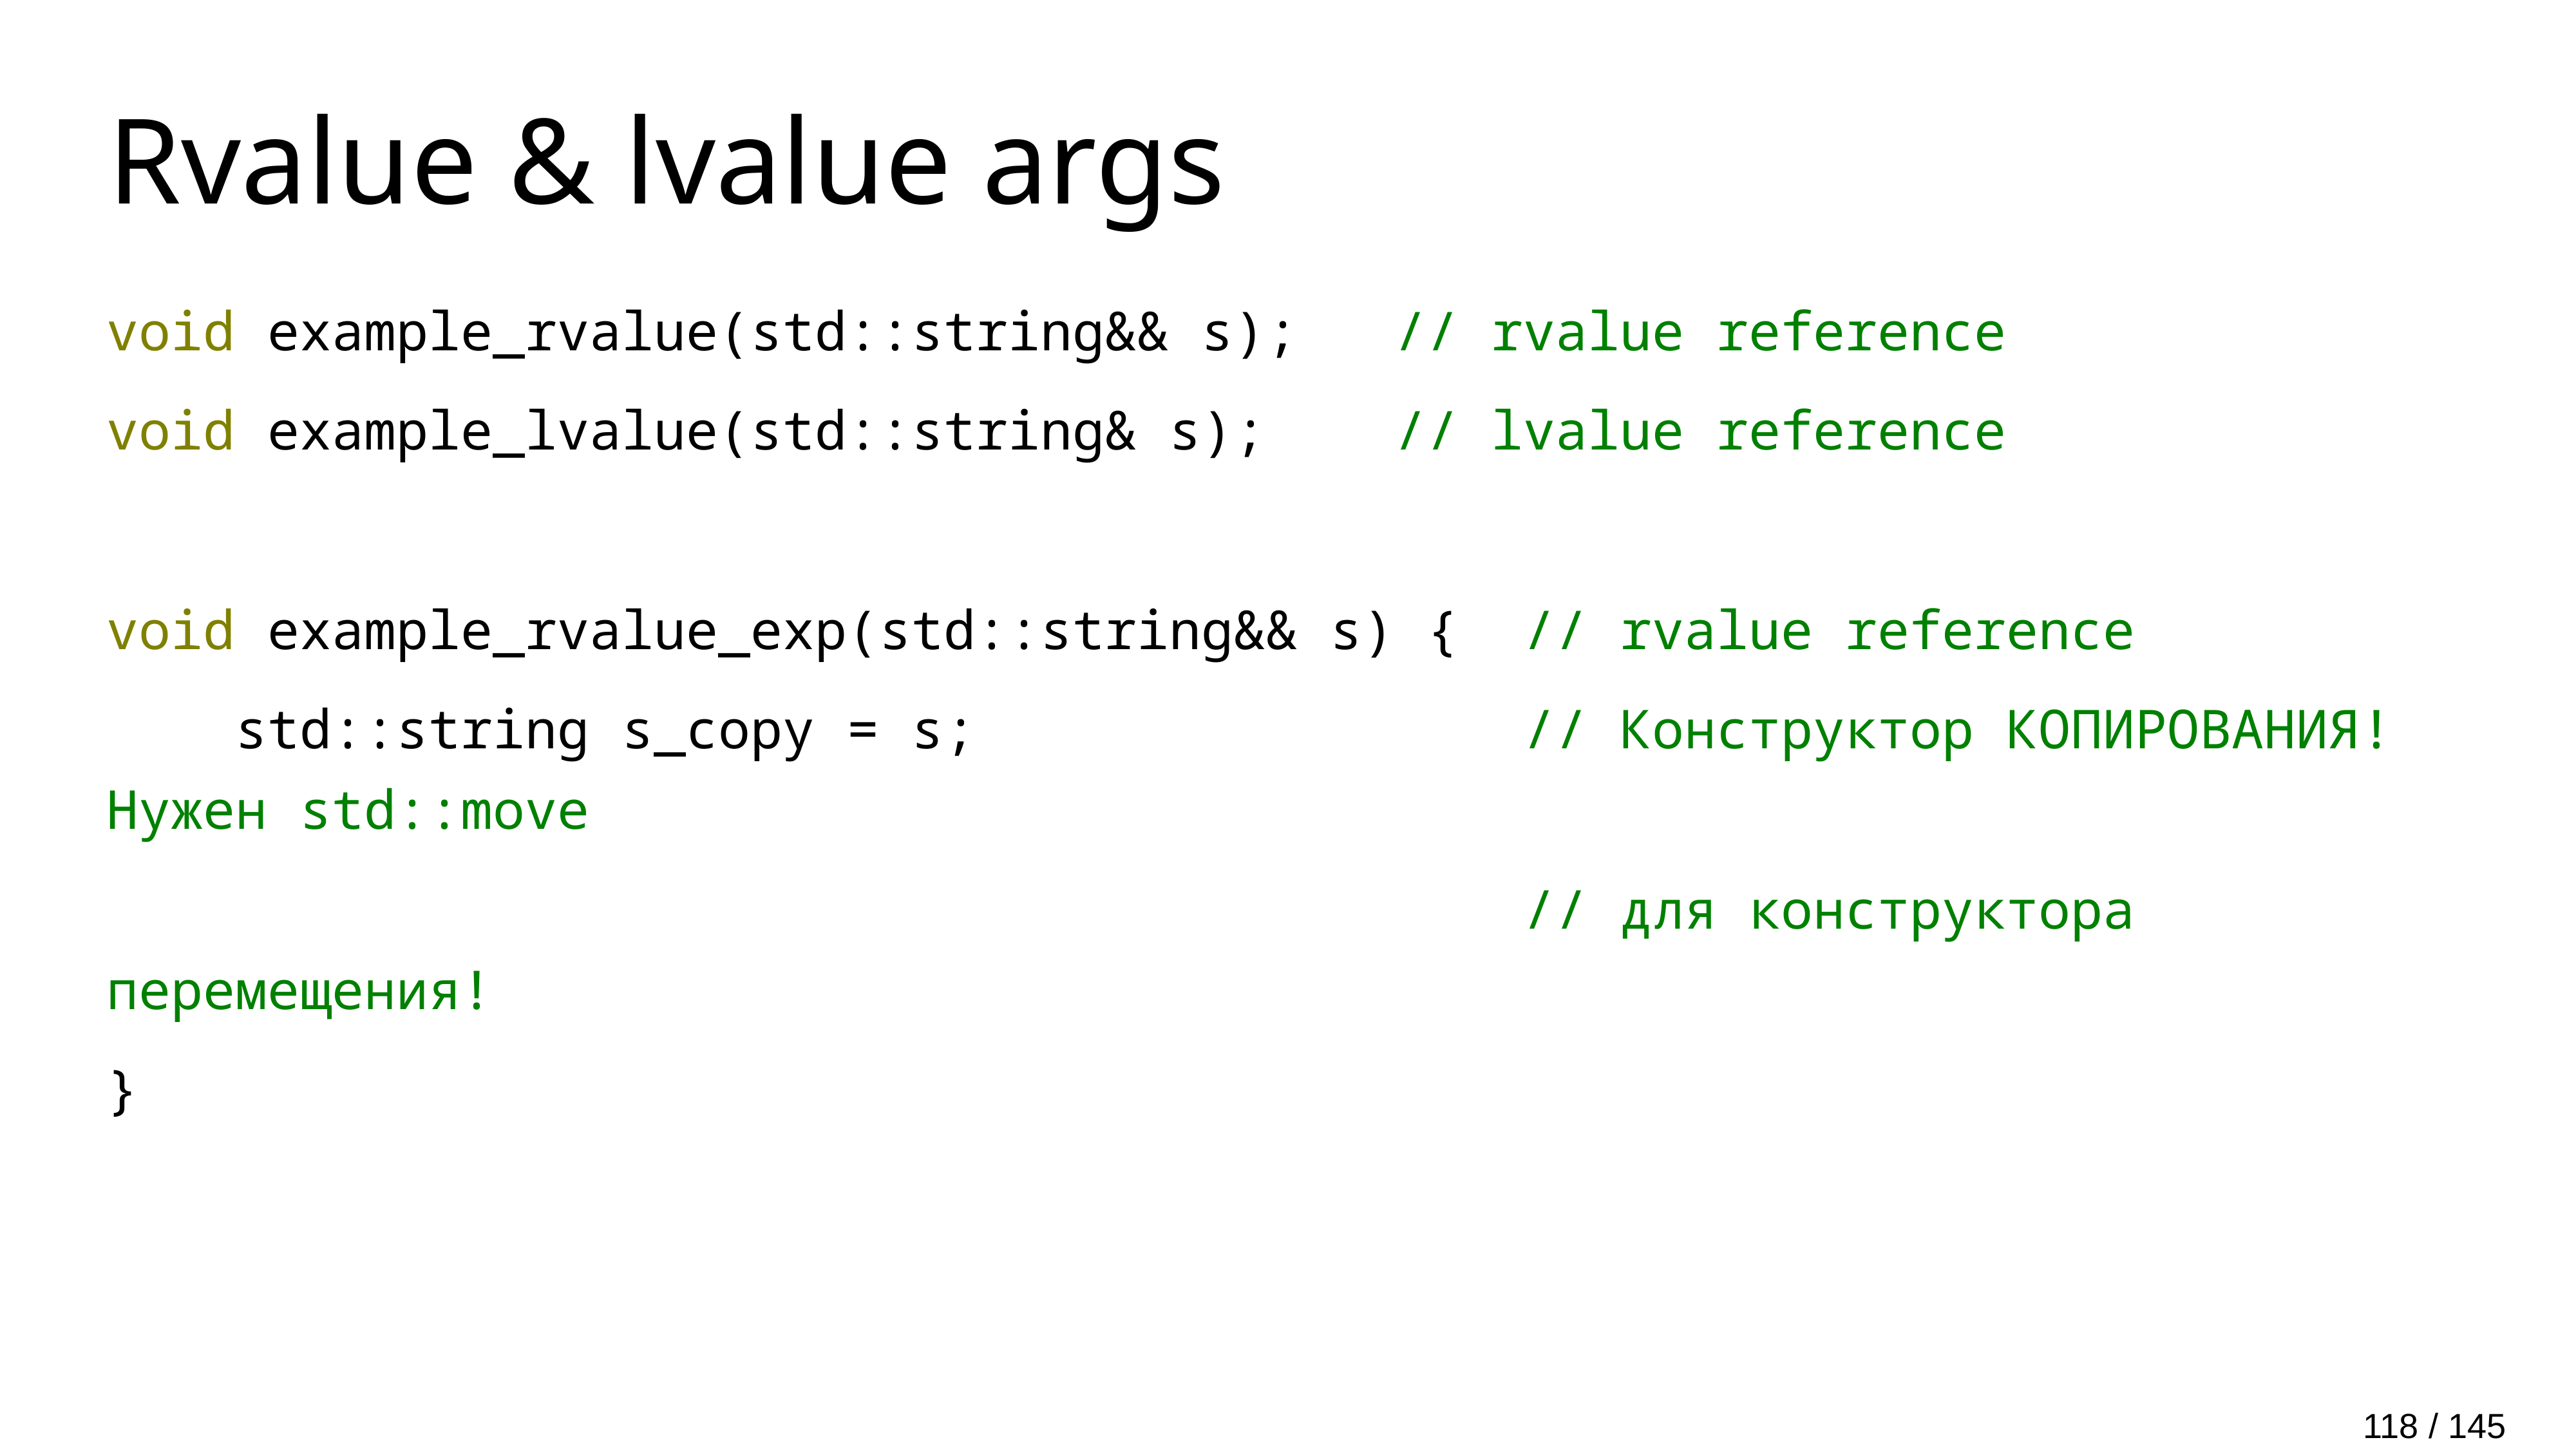

# Rvalue & lvalue args
void example_rvalue(std::string&& s); // rvalue reference
void example_lvalue(std::string& s); // lvalue reference
void example_rvalue_exp(std::string&& s) { // rvalue reference
 std::string s_copy = s; // Конструктор КОПИРОВАНИЯ! Нужен std::move
 // для конструктора перемещения!
}